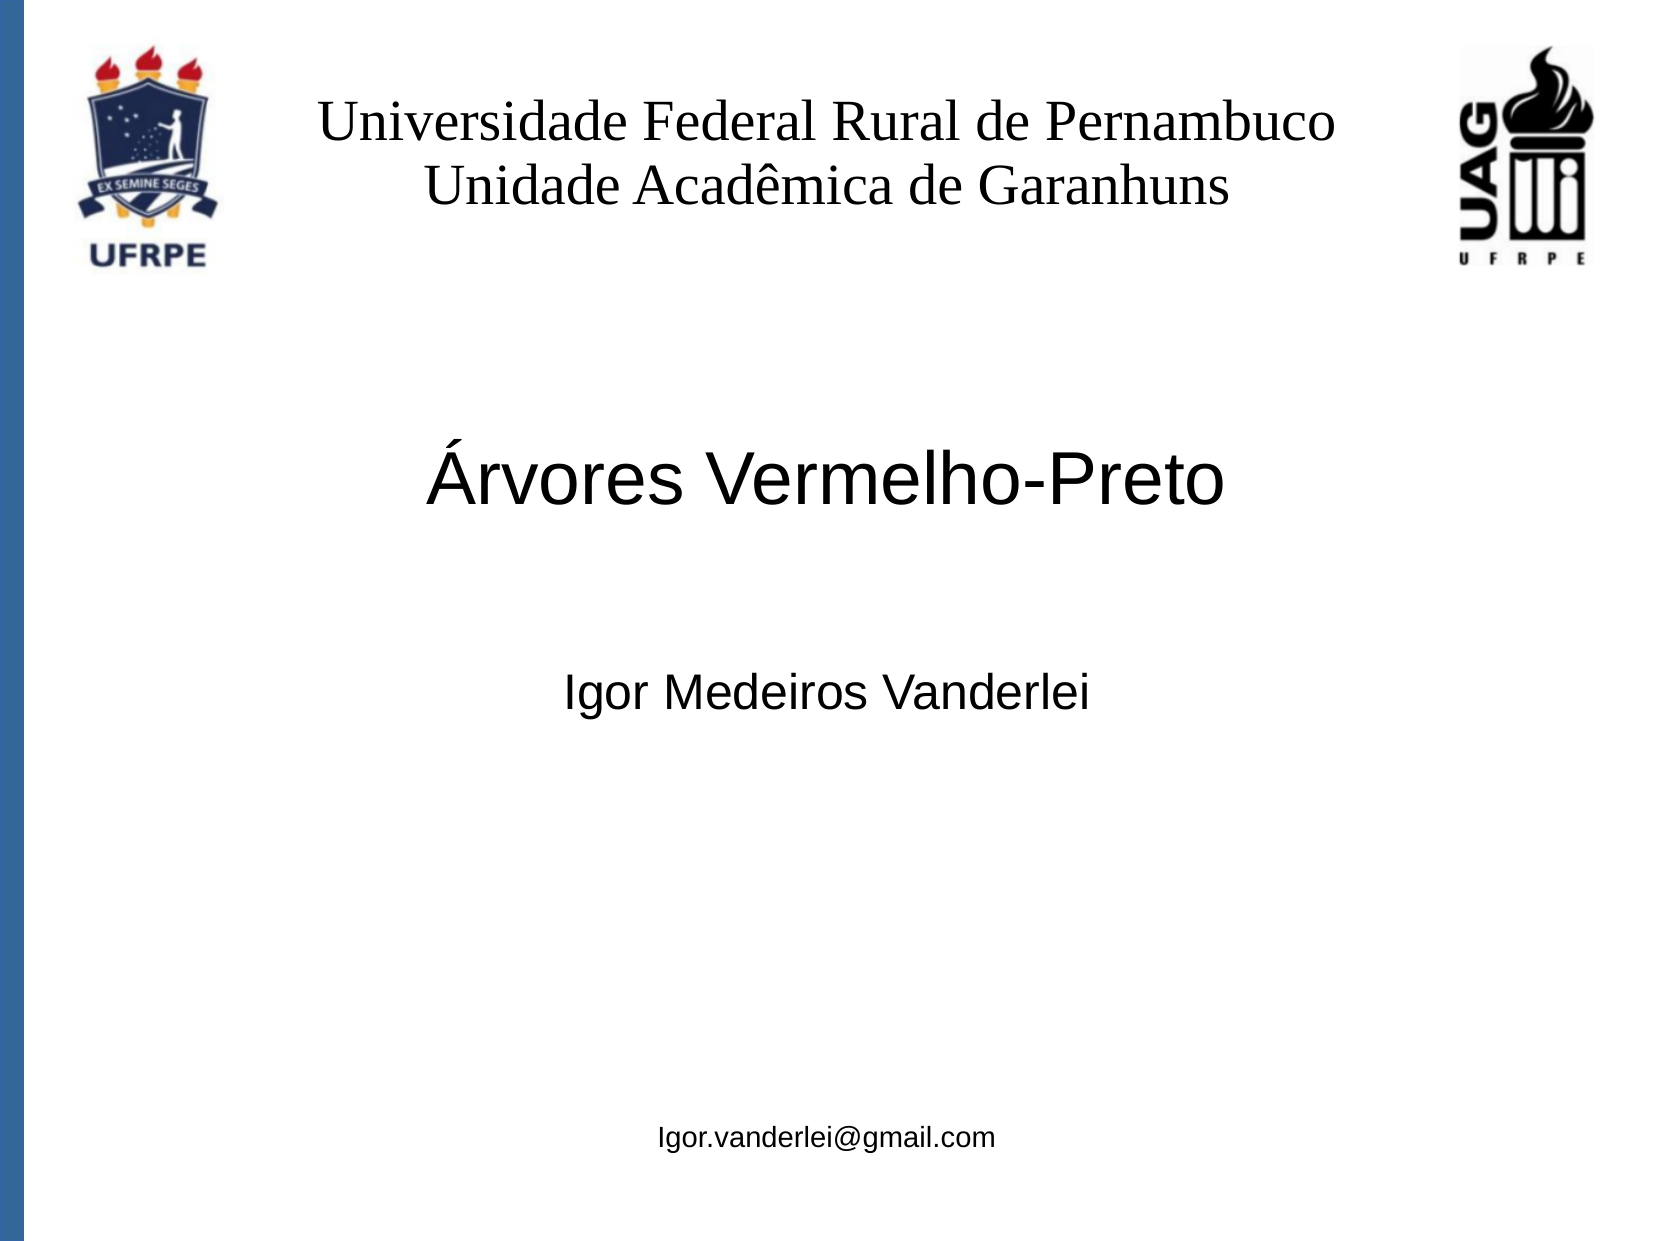

# Universidade Federal Rural de Pernambuco Unidade Acadêmica de Garanhuns
Árvores Vermelho-Preto
Igor Medeiros Vanderlei
Igor.vanderlei@gmail.com